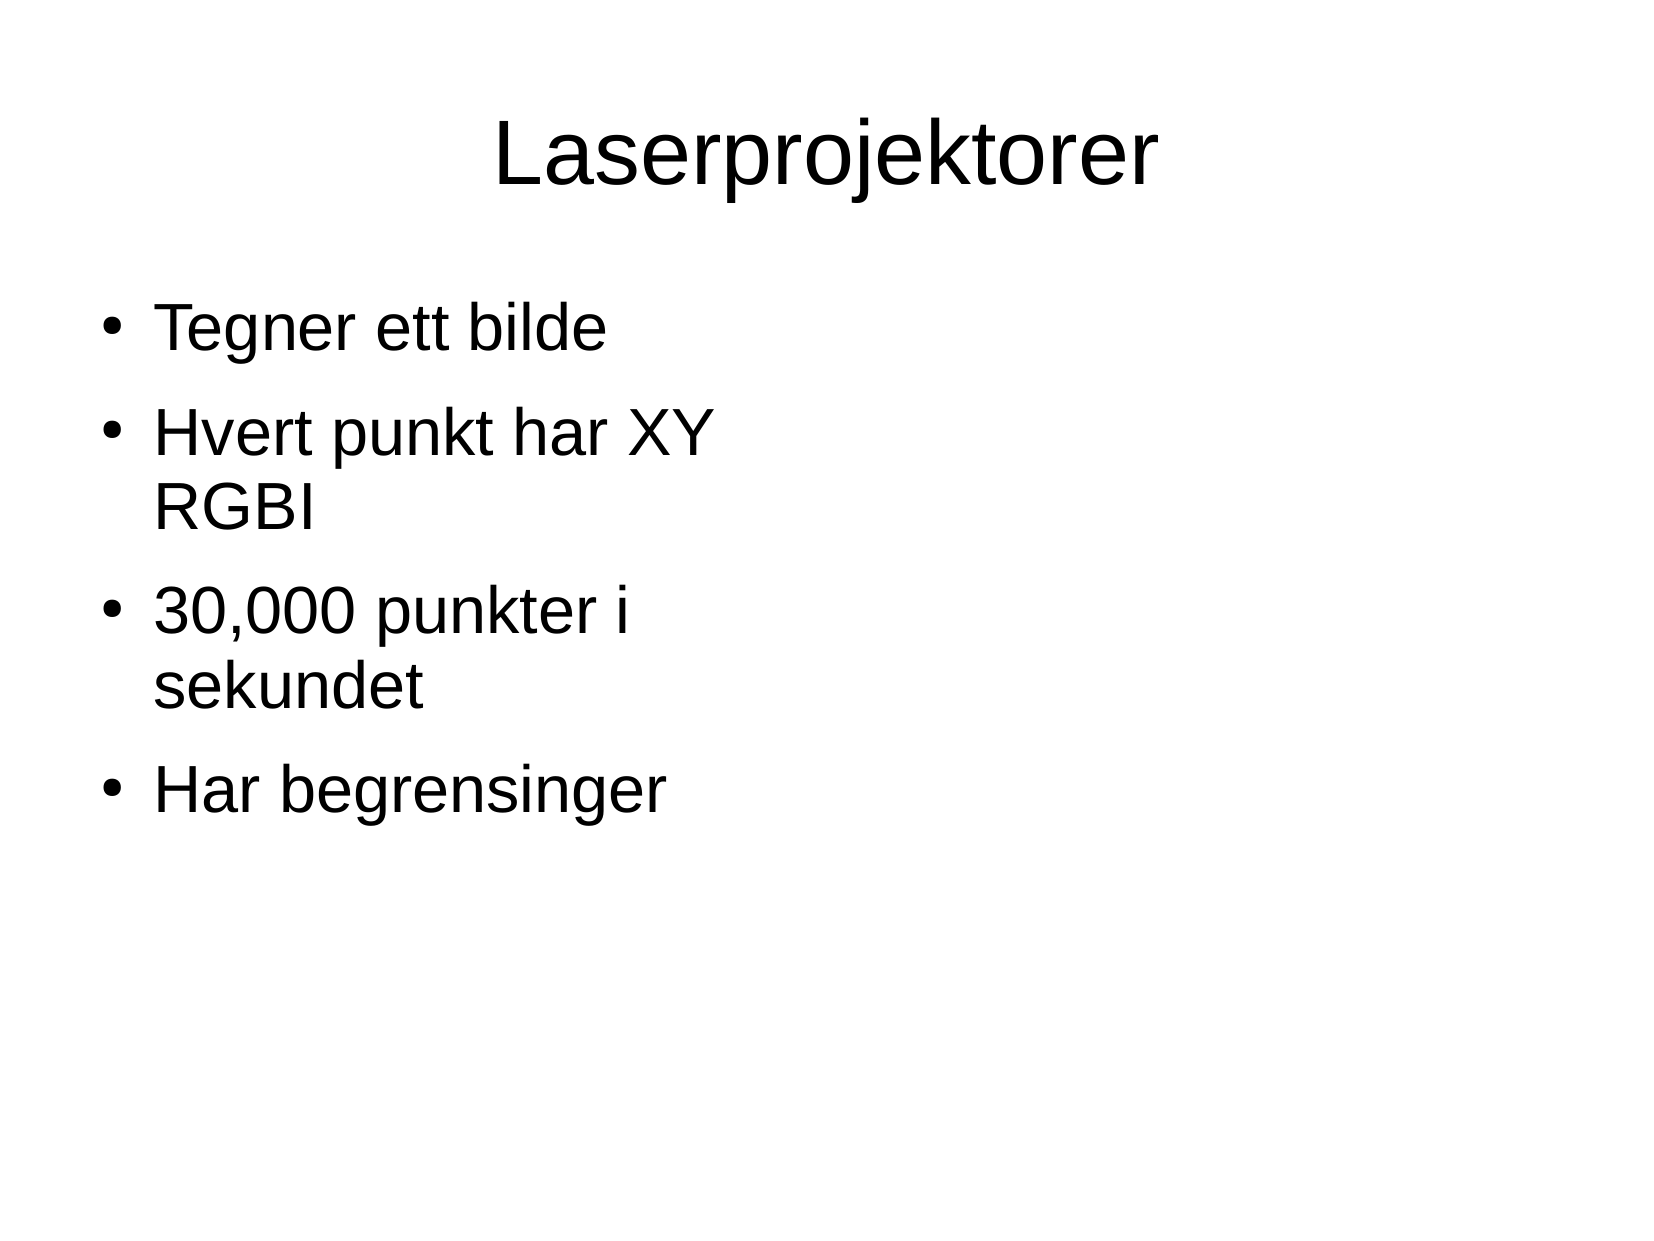

# Laserprojektorer
Tegner ett bilde
Hvert punkt har XY RGBI
30,000 punkter i sekundet
Har begrensinger